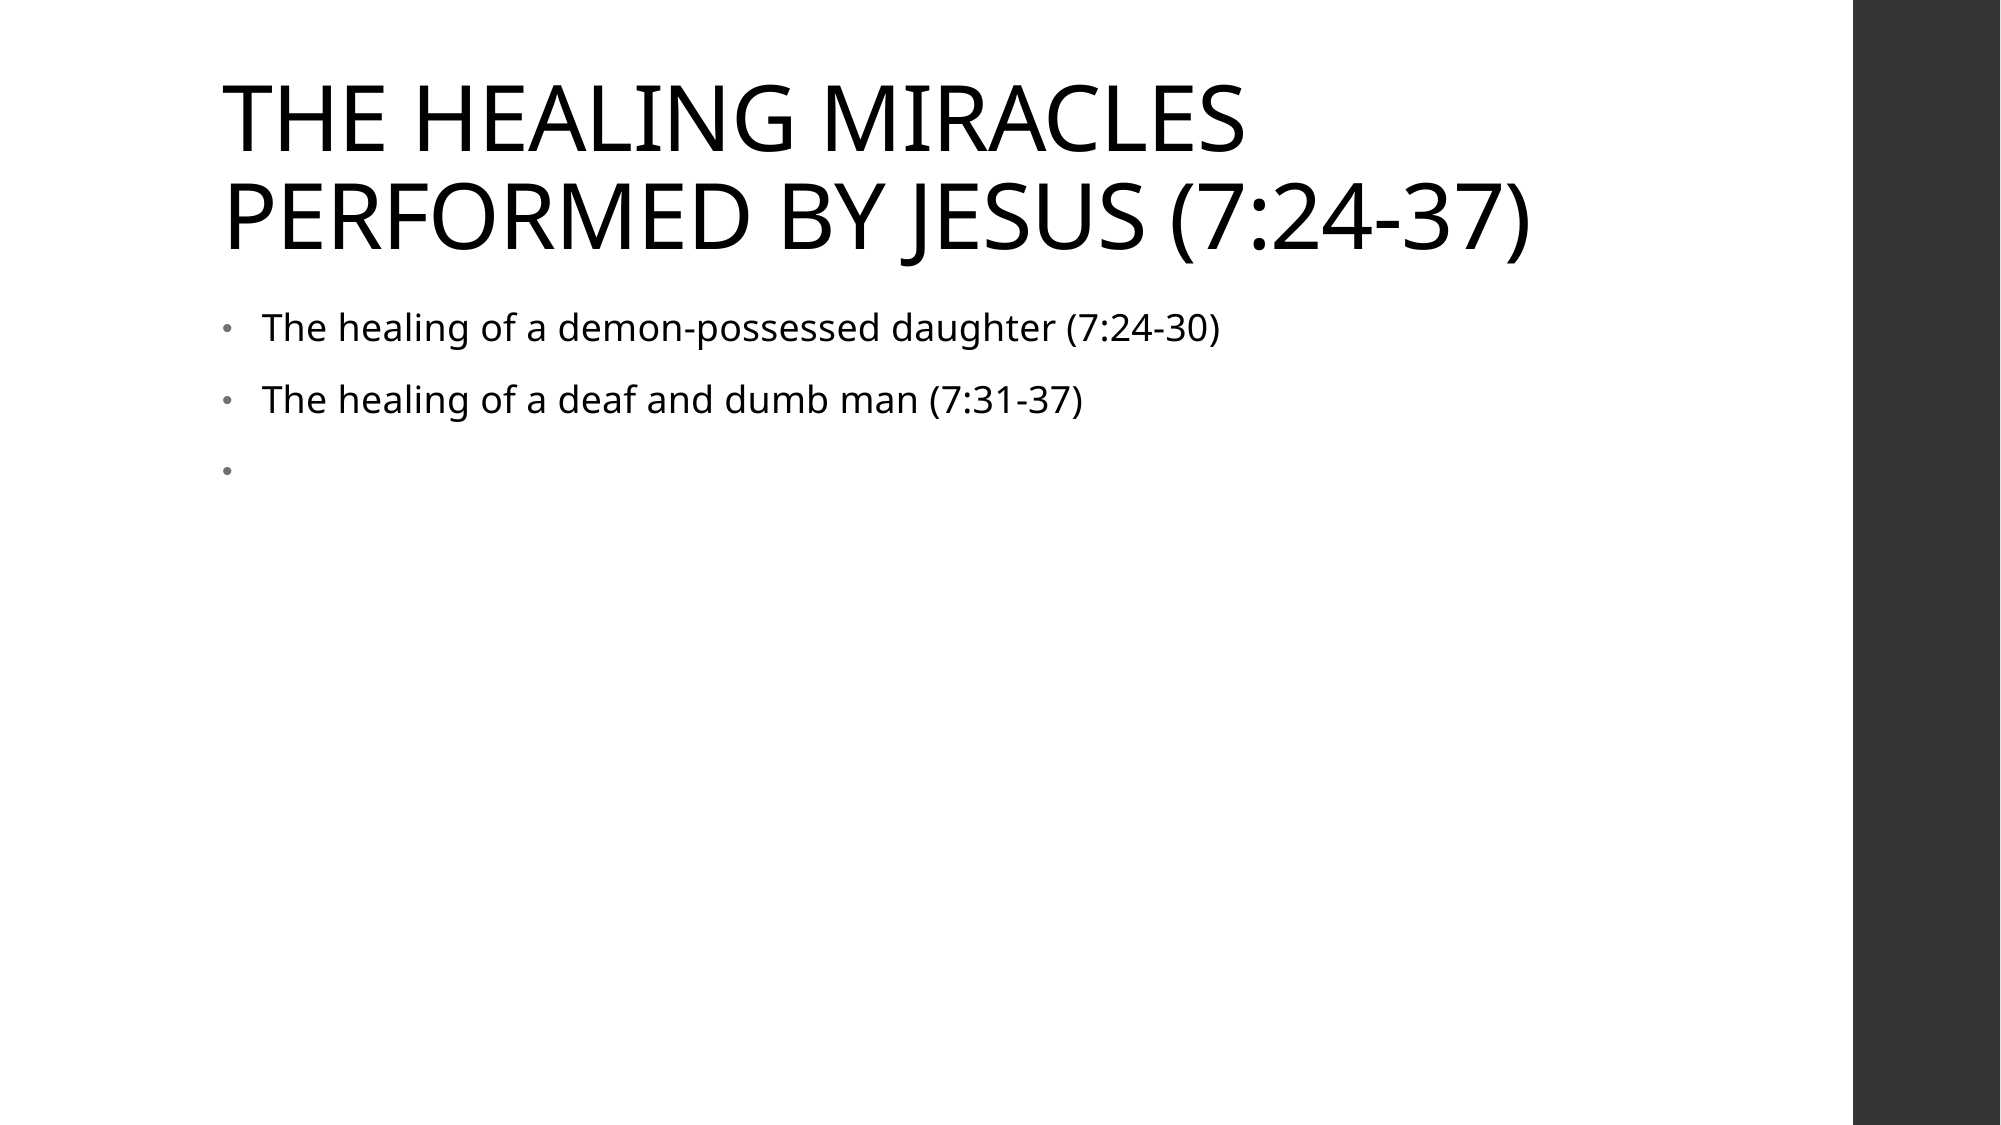

# THE HEALING MIRACLES PERFORMED BY JESUS (7:24-37)
 The healing of a demon-possessed daughter (7:24-30)
 The healing of a deaf and dumb man (7:31-37)